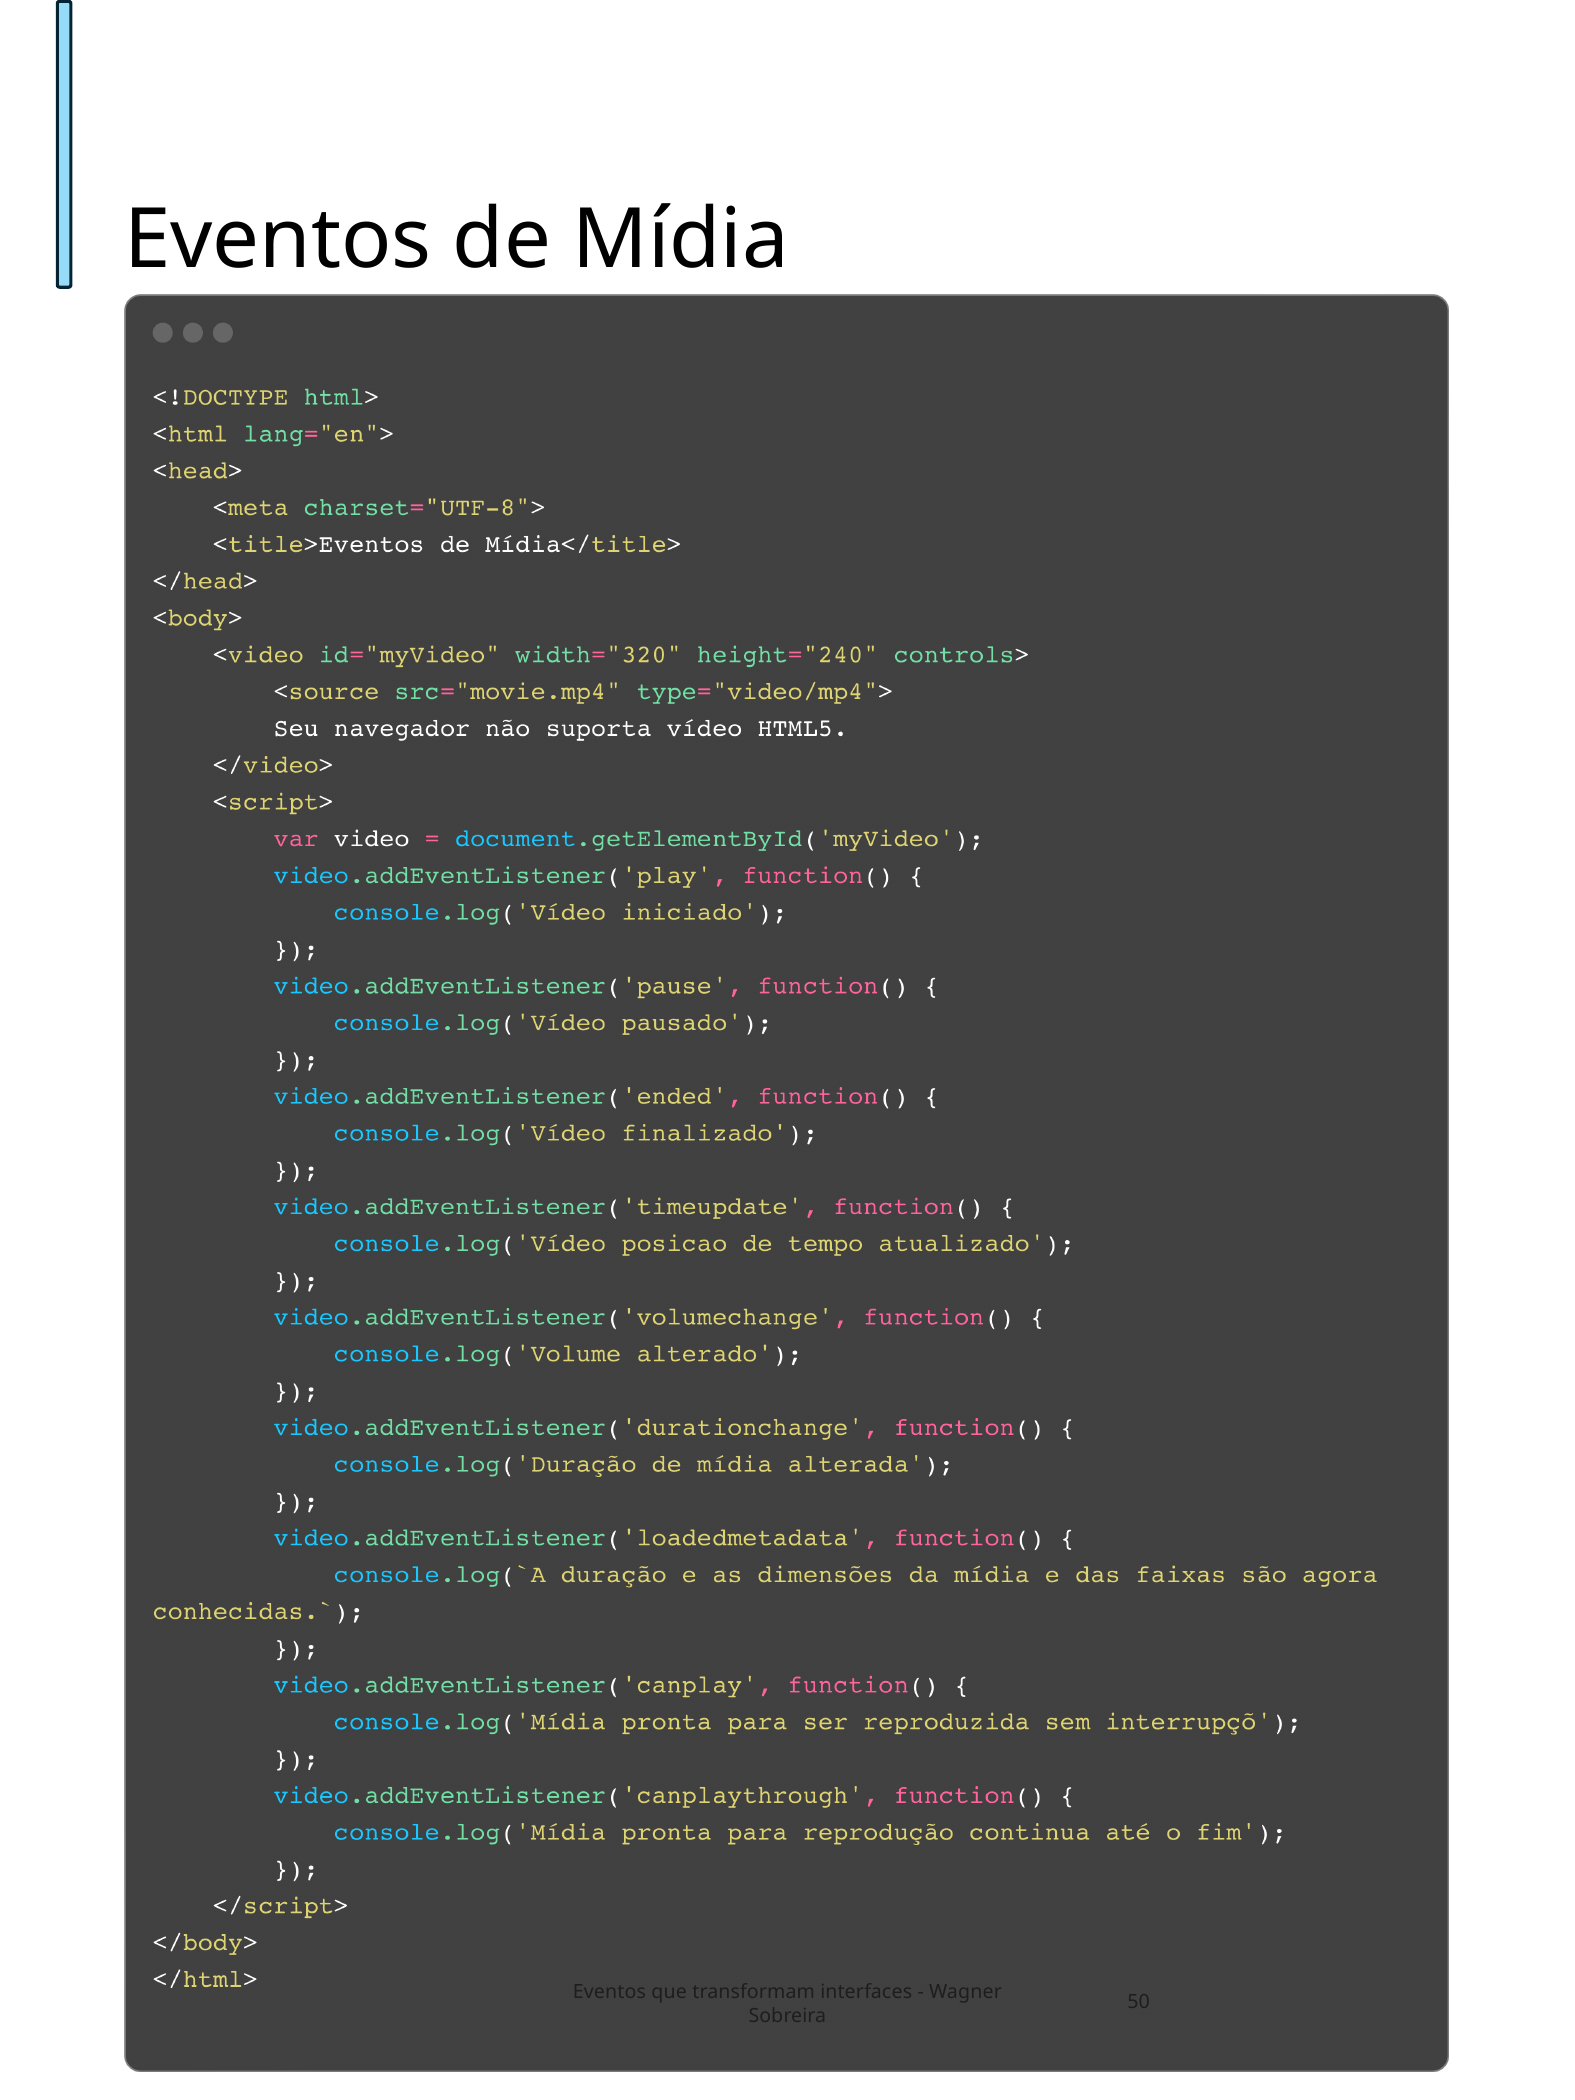

Eventos de Mídia
Eventos que transformam interfaces - Wagner Sobreira